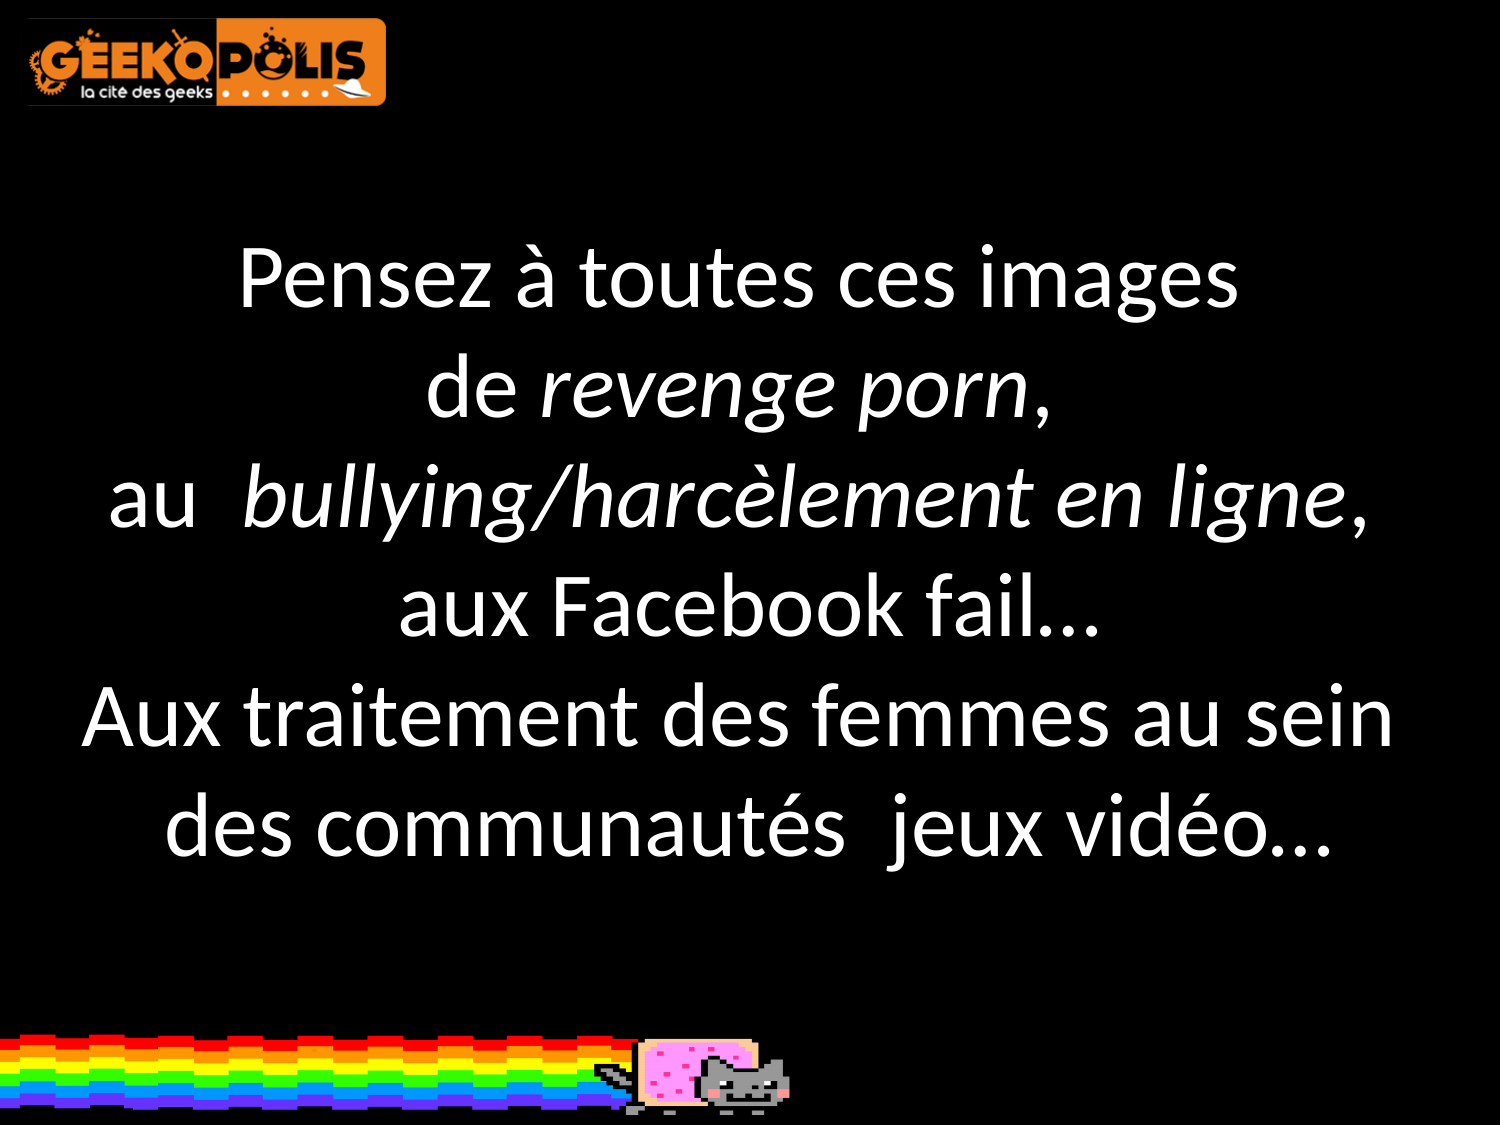

Pensez à toutes ces images
de revenge porn,
au  bullying/harcèlement en ligne,
aux Facebook fail…
Aux traitement des femmes au sein
des communautés jeux vidéo…